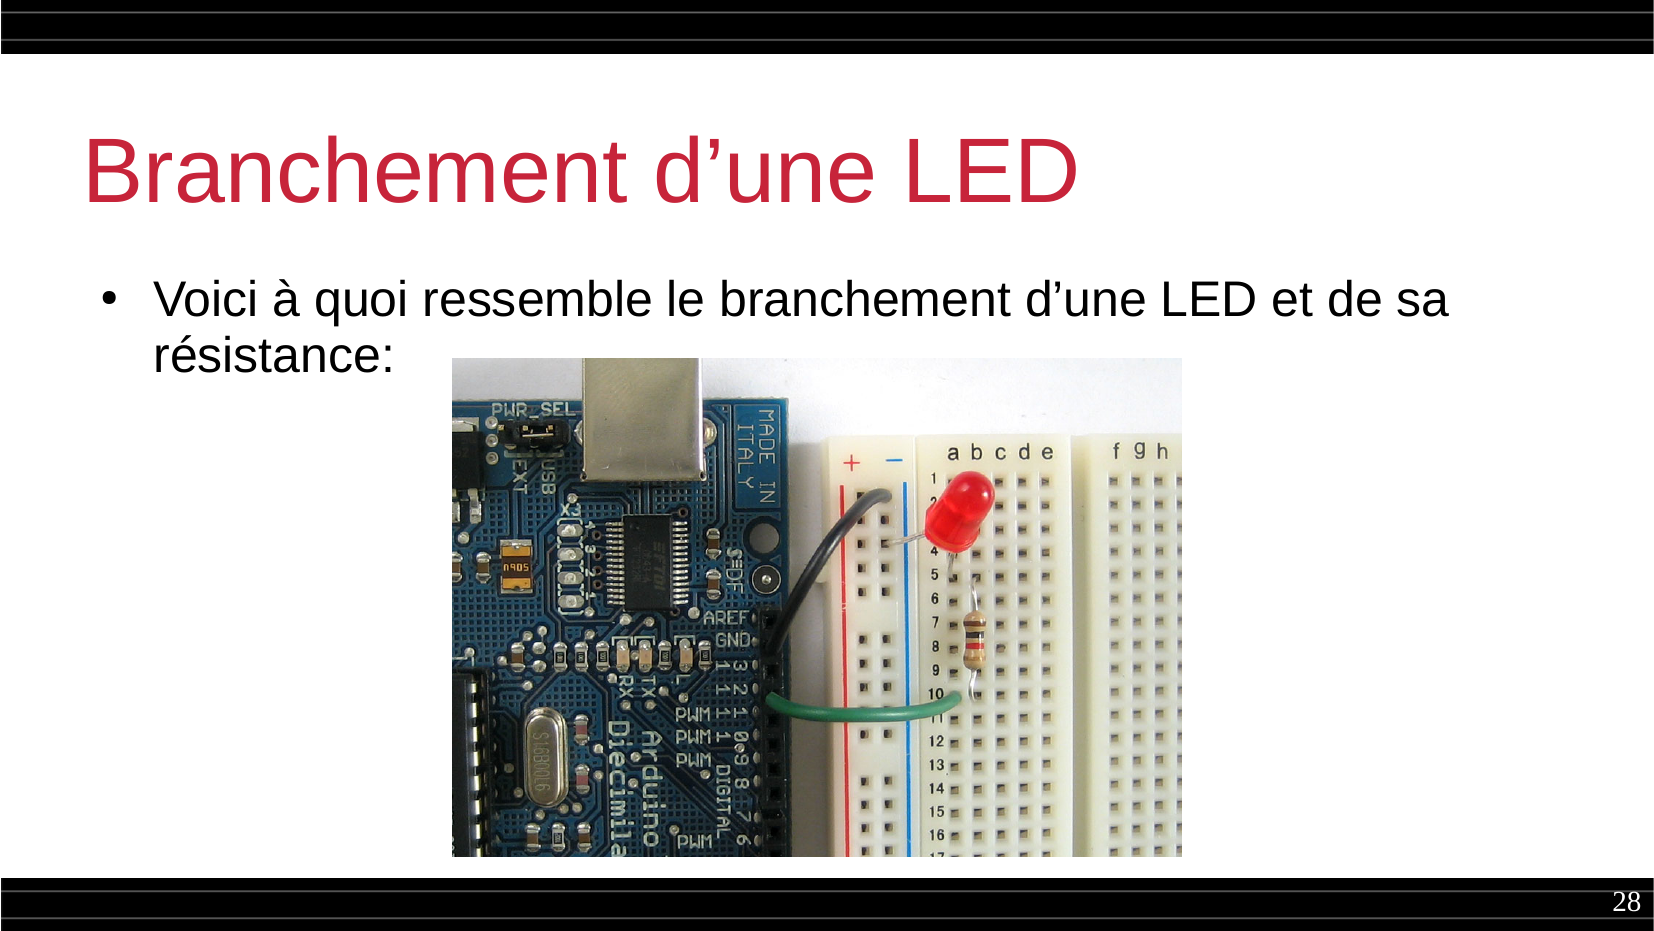

# Branchement d’une LED
Voici à quoi ressemble le branchement d’une LED et de sa résistance: